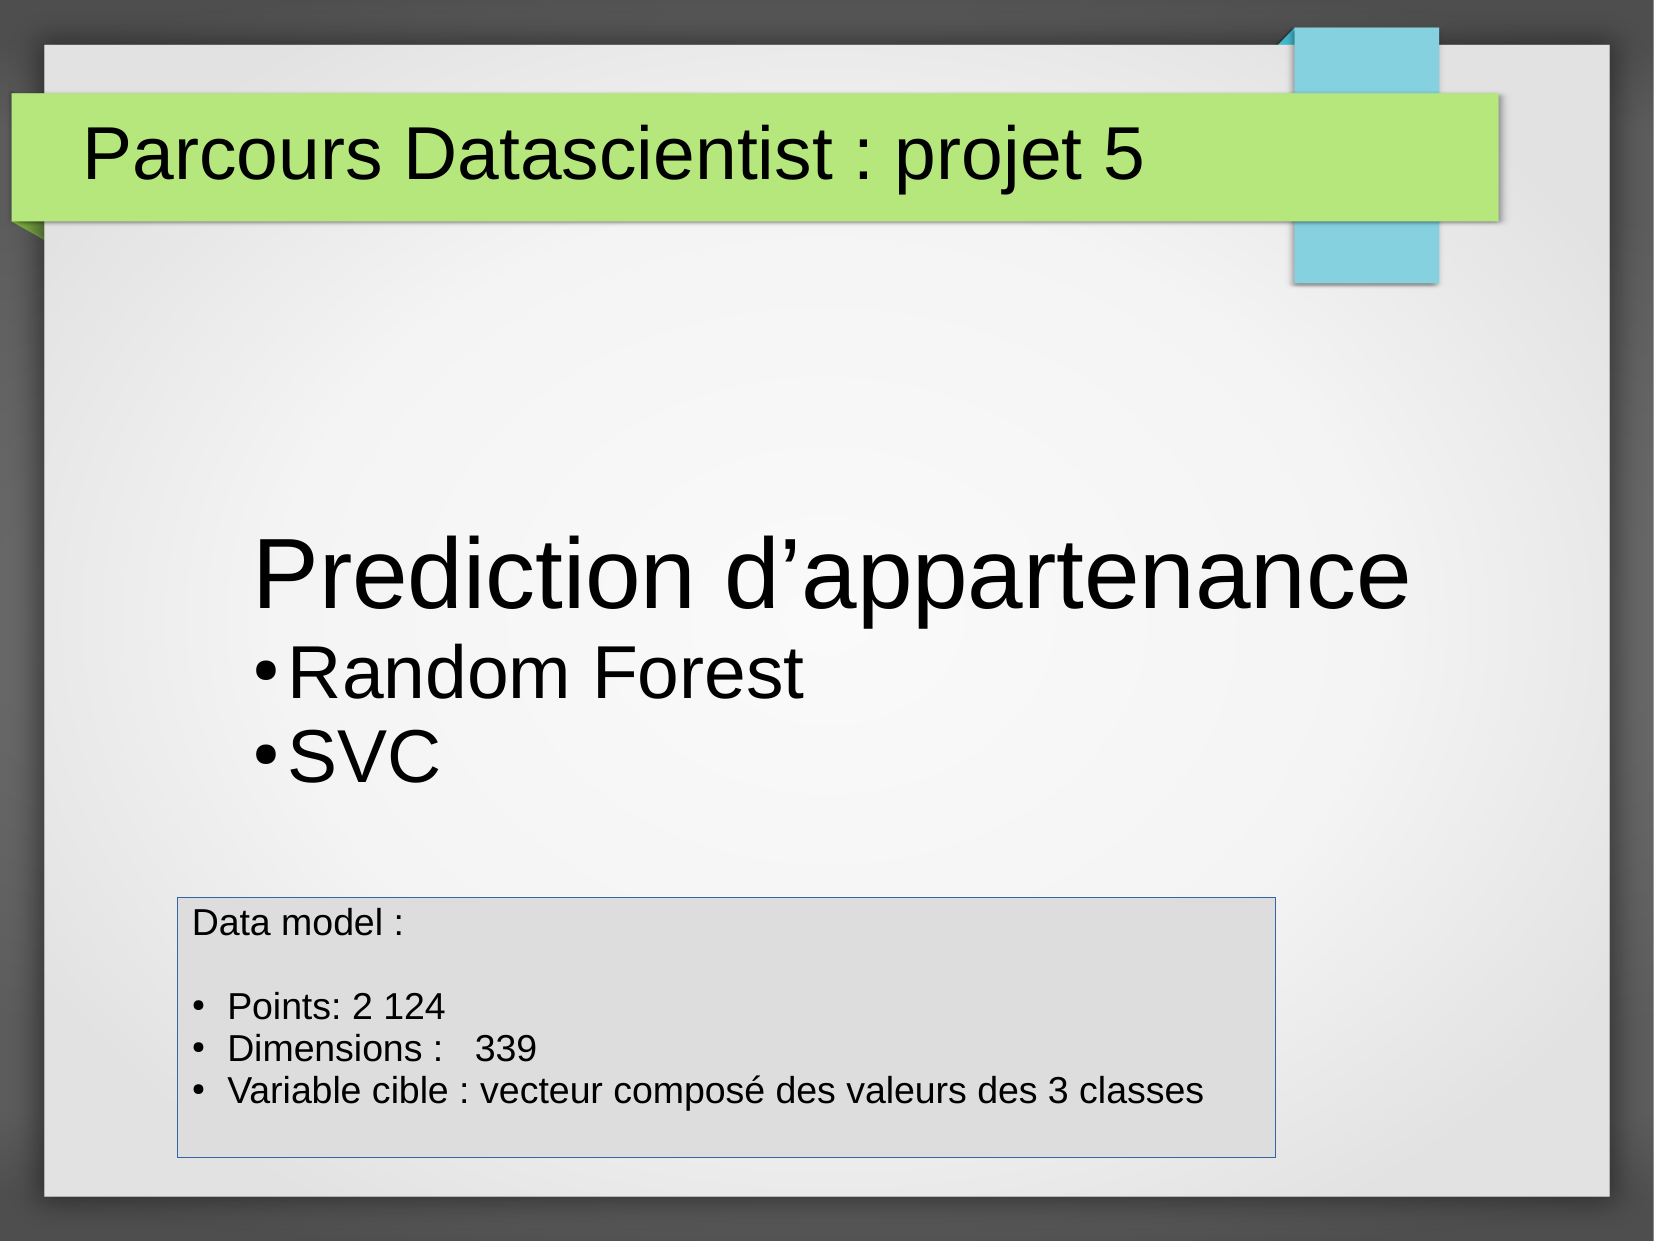

# Parcours Datascientist : projet 5
Prediction d’appartenance
Random Forest
SVC
Data model :
Points: 2 124
Dimensions : 339
Variable cible : vecteur composé des valeurs des 3 classes